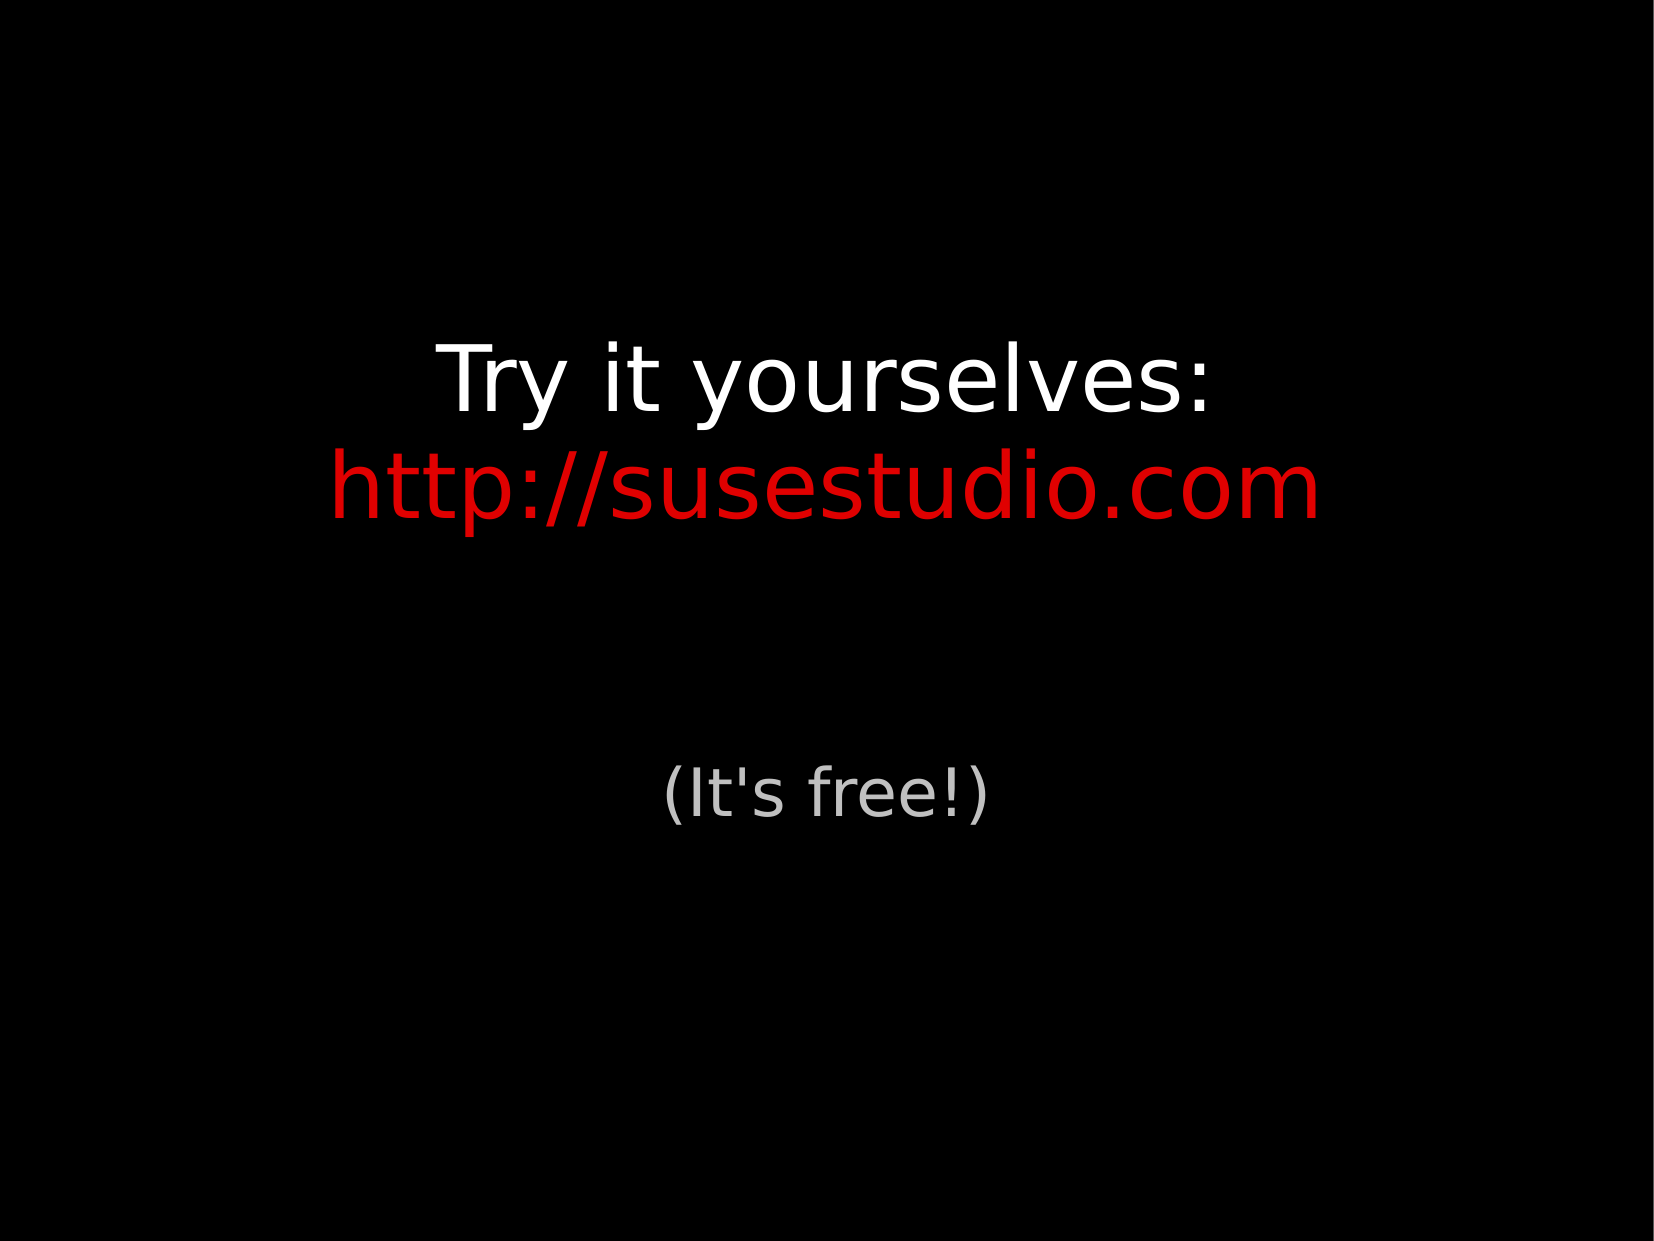

# Try it yourselves:
http://susestudio.com
(It's free!)